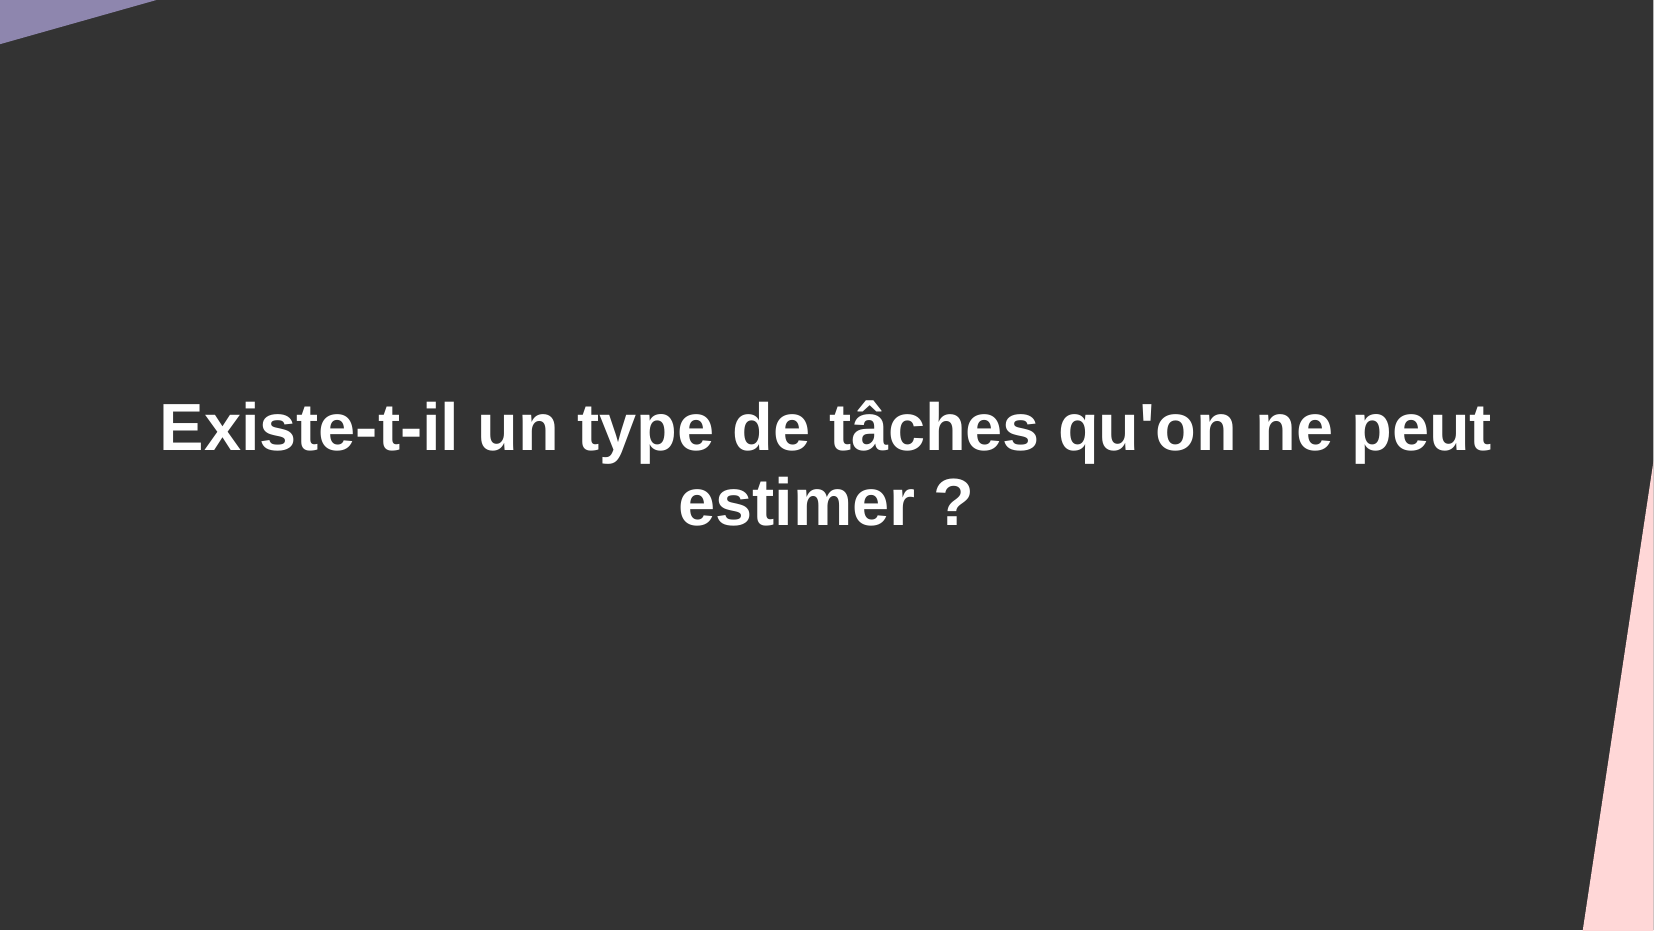

# Existe-t-il un type de tâches qu'on ne peut estimer ?